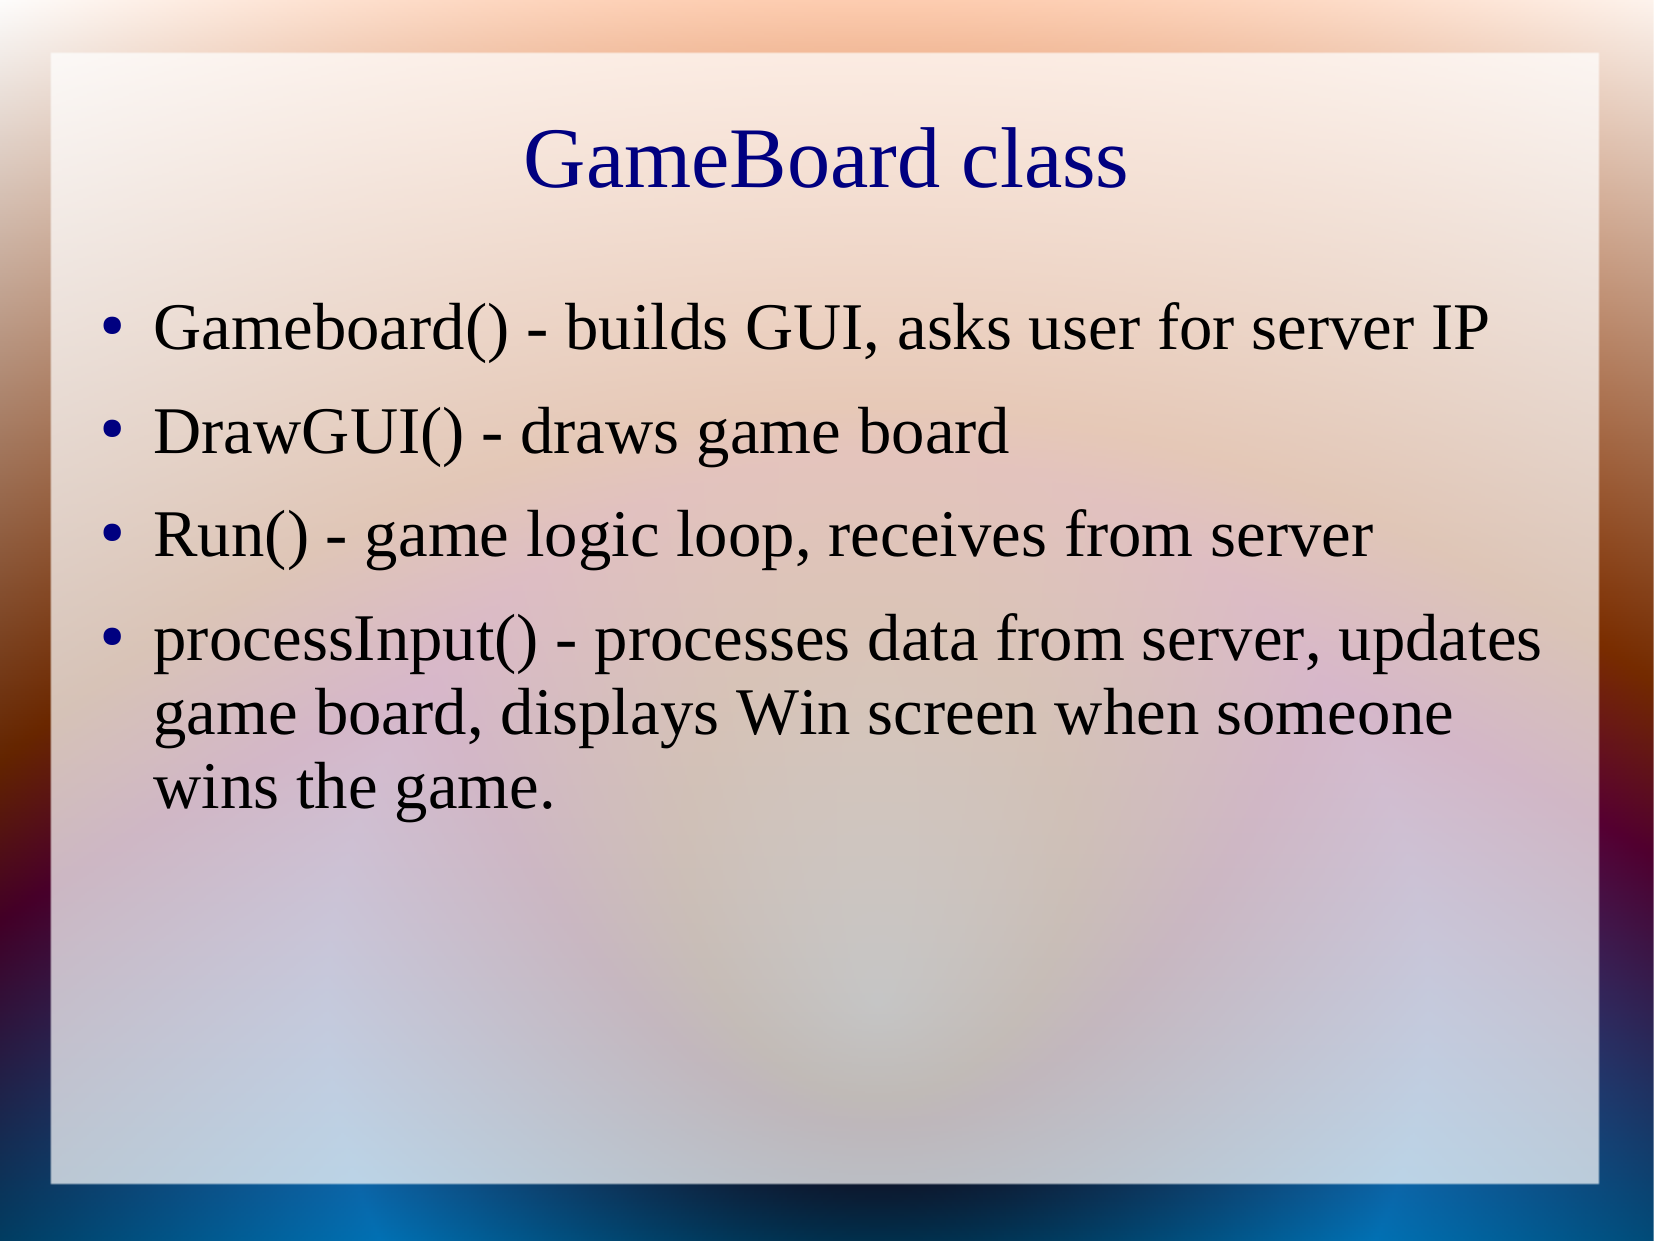

# GameBoard class
Gameboard() - builds GUI, asks user for server IP
DrawGUI() - draws game board
Run() - game logic loop, receives from server
processInput() - processes data from server, updates game board, displays Win screen when someone wins the game.